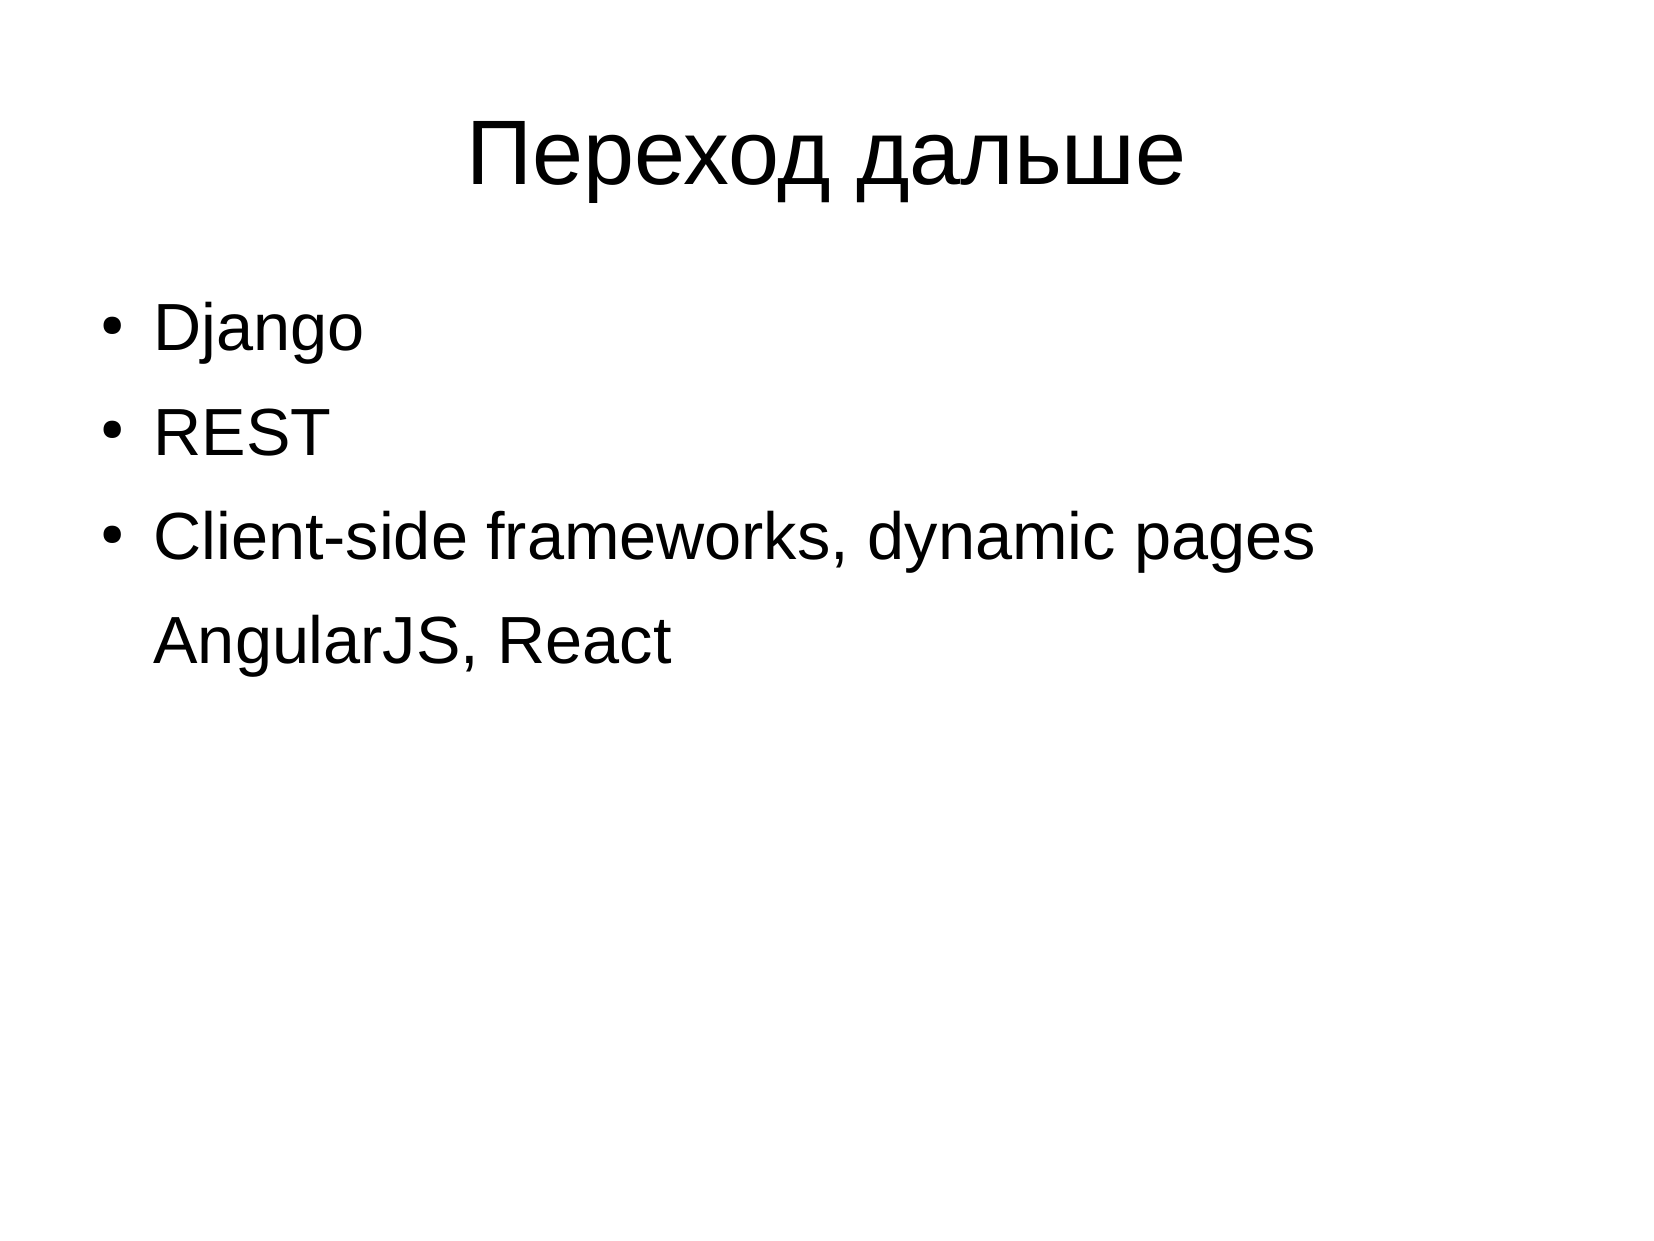

# Переход дальше
Django
REST
Client-side frameworks, dynamic pages
AngularJS, React